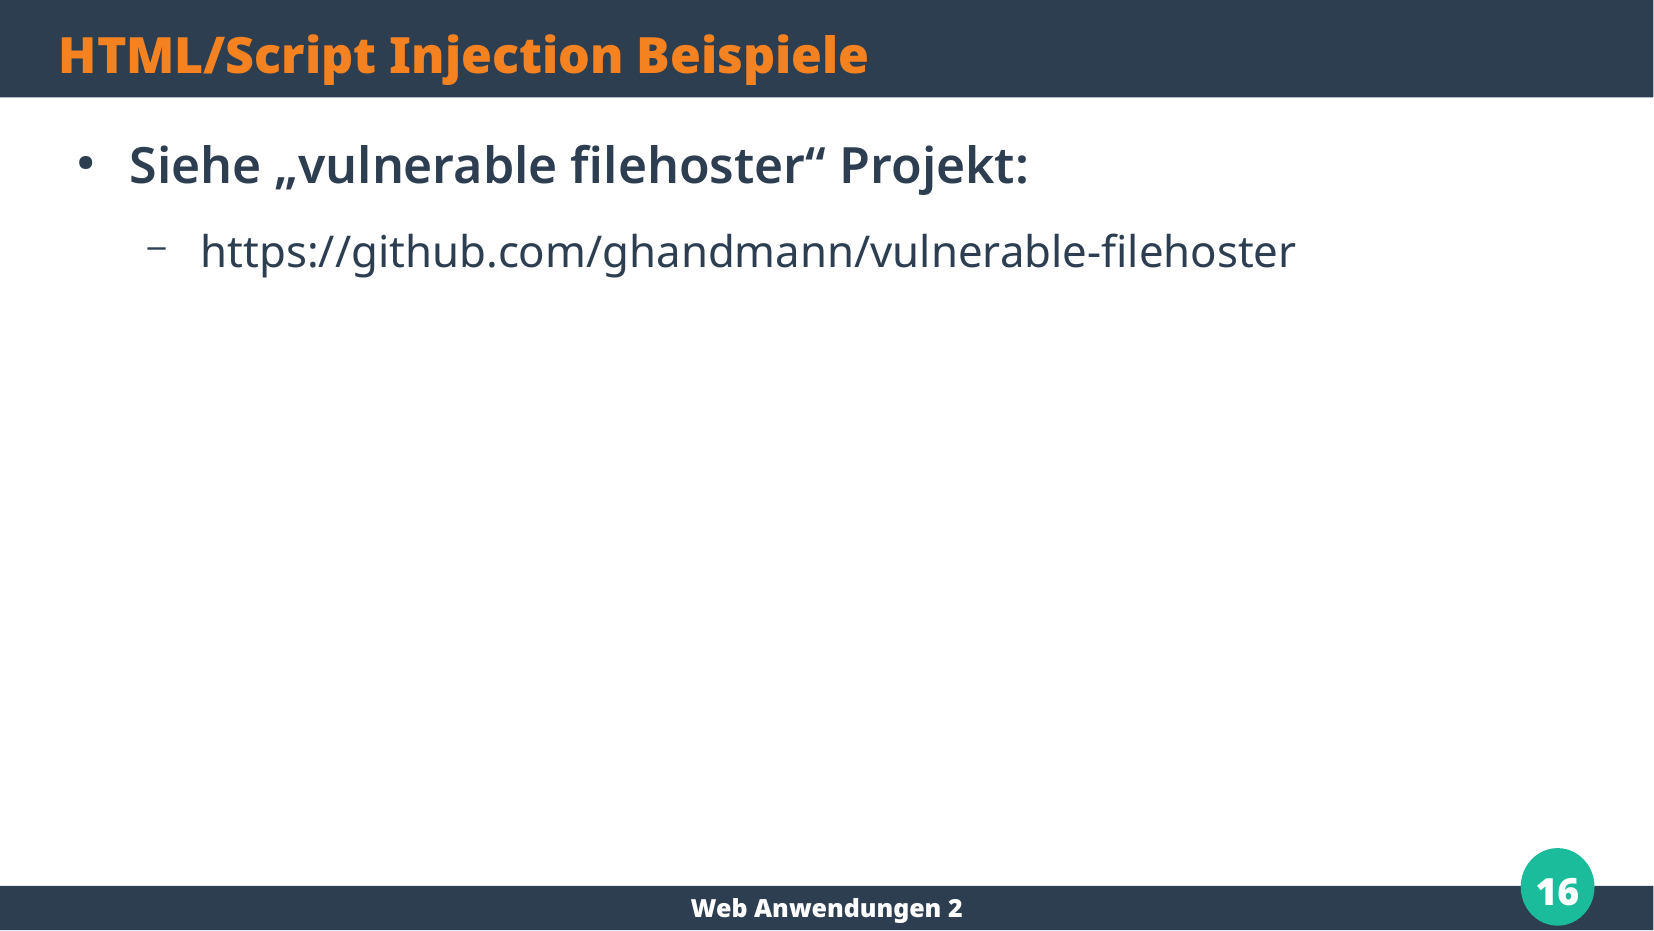

# HTML/Script Injection Beispiele
Siehe „vulnerable filehoster“ Projekt:
https://github.com/ghandmann/vulnerable-filehoster
16